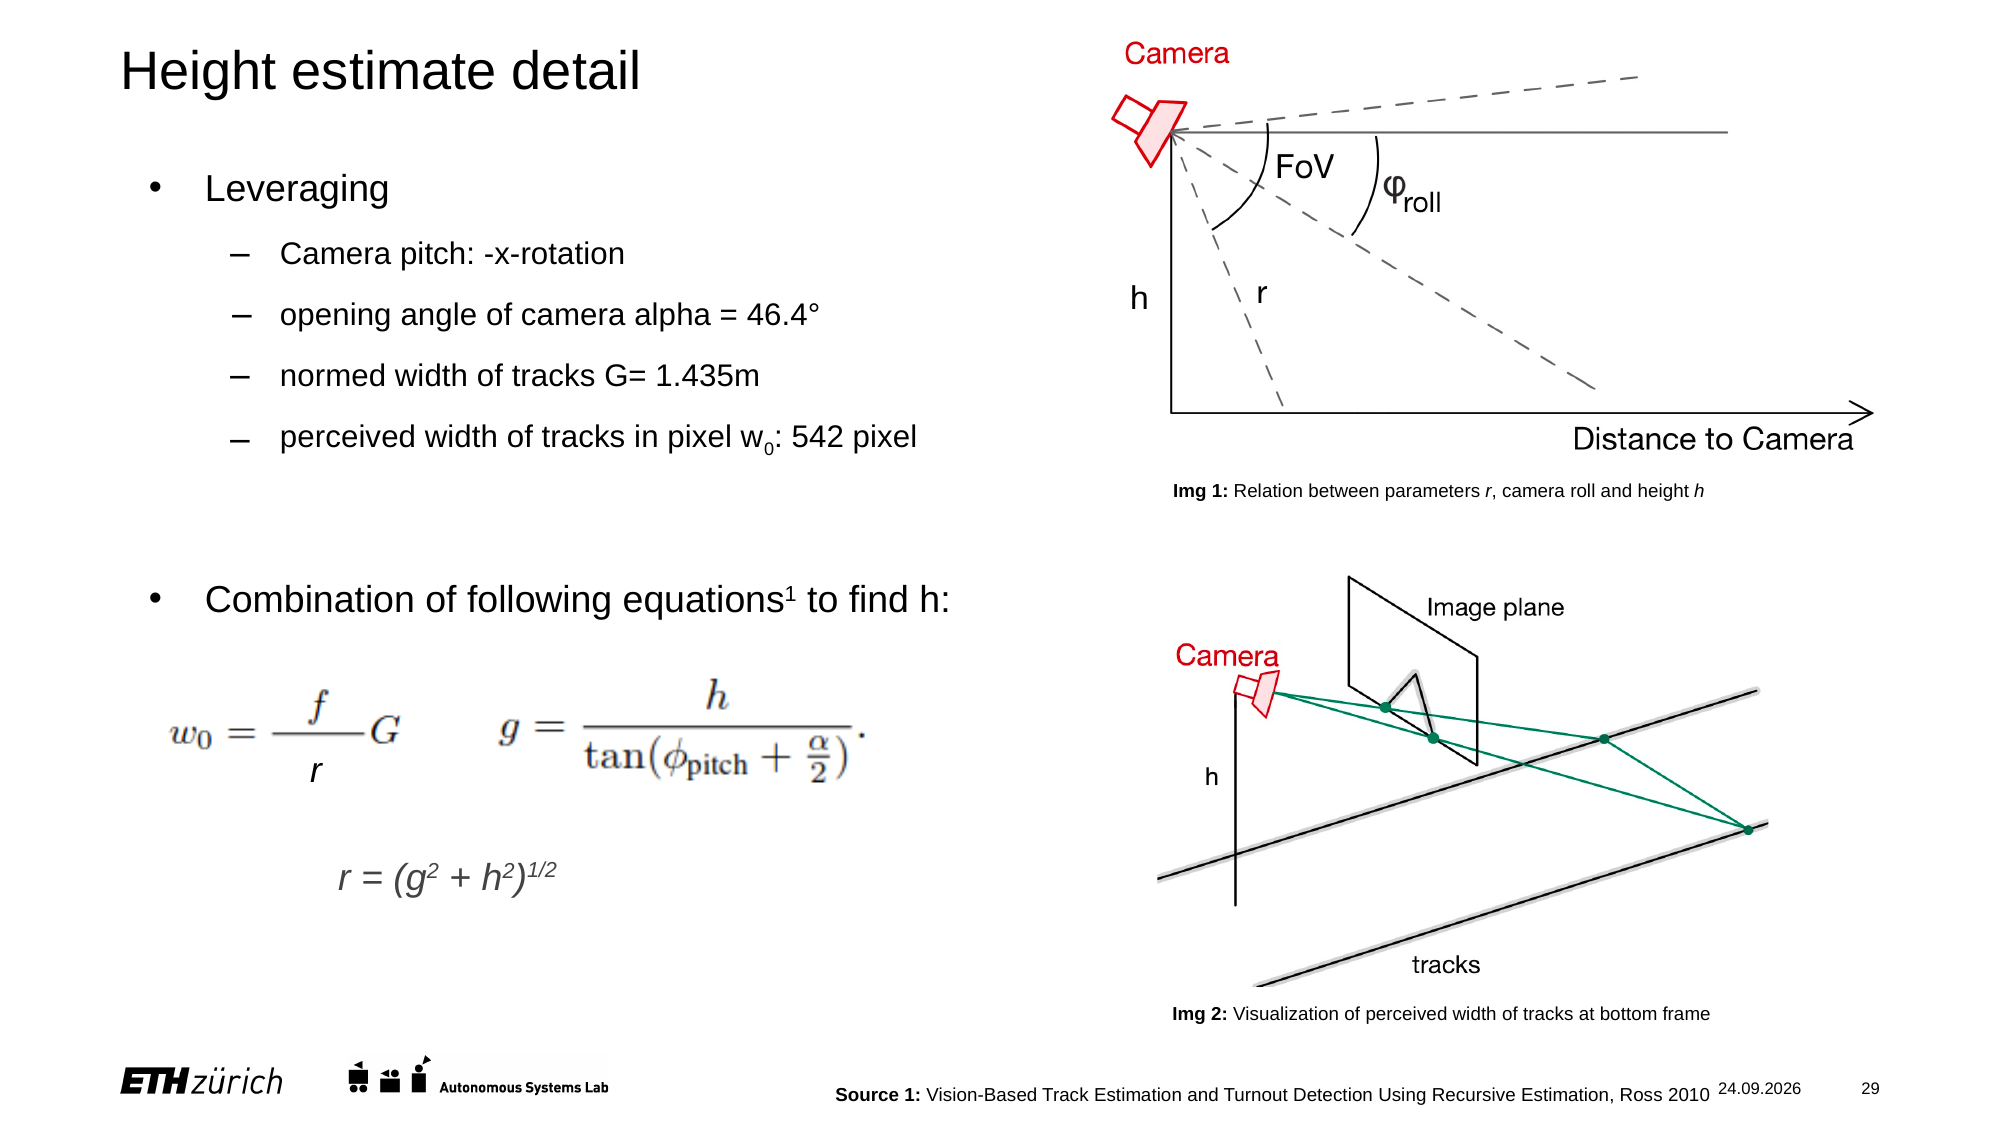

# Height estimate detail
Leveraging
Camera pitch: -x-rotation
opening angle of camera alpha = 46.4°
normed width of tracks G= 1.435m
perceived width of tracks in pixel w0: 542 pixel
Combination of following equations1 to find h:
Img 1: Relation between parameters r, camera roll and height h
Img 2: Visualization of perceived width of tracks at bottom frame
r
r = (g2 + h2)1/2
Source 1: Vision-Based Track Estimation and Turnout Detection Using Recursive Estimation, Ross 2010